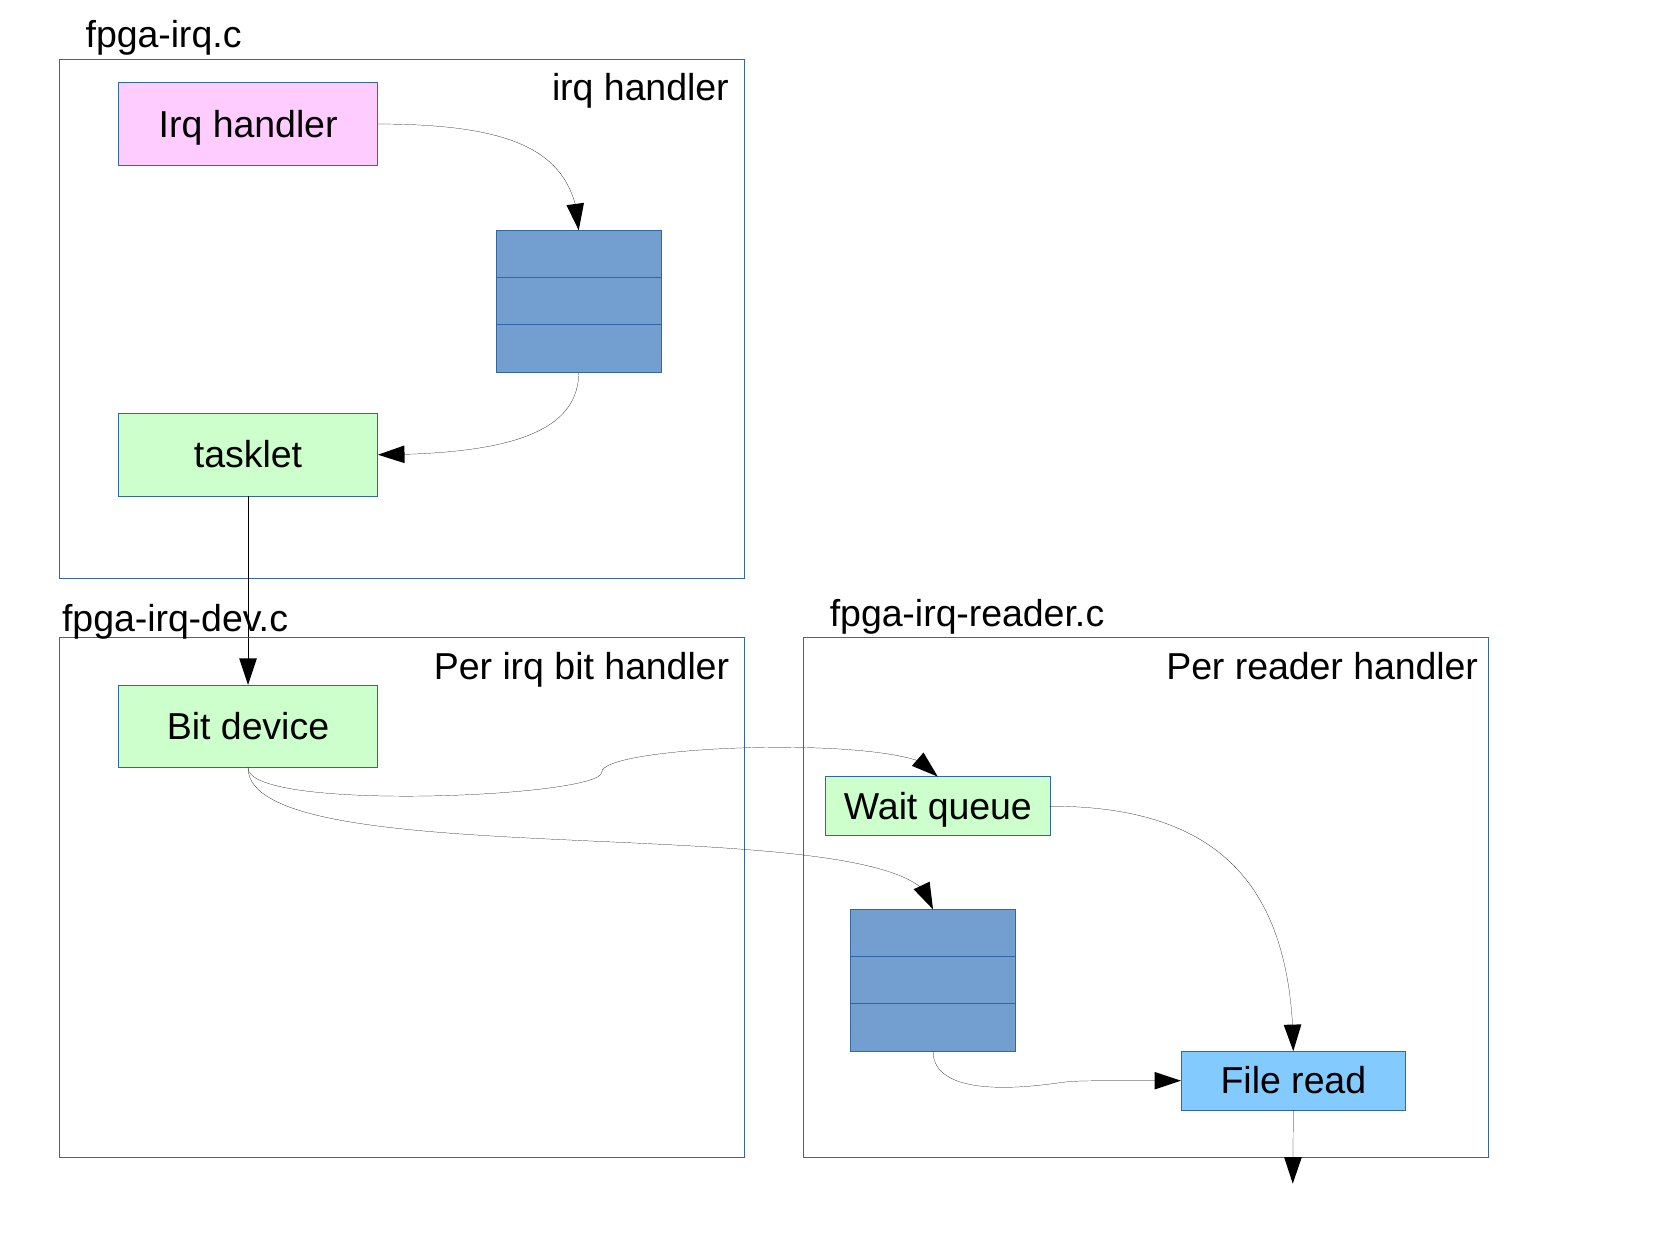

fpga-irq.c
irq handler
Irq handler
tasklet
fpga-irq-reader.c
fpga-irq-dev.c
Per irq bit handler
Per reader handler
Bit device
Wait queue
File read